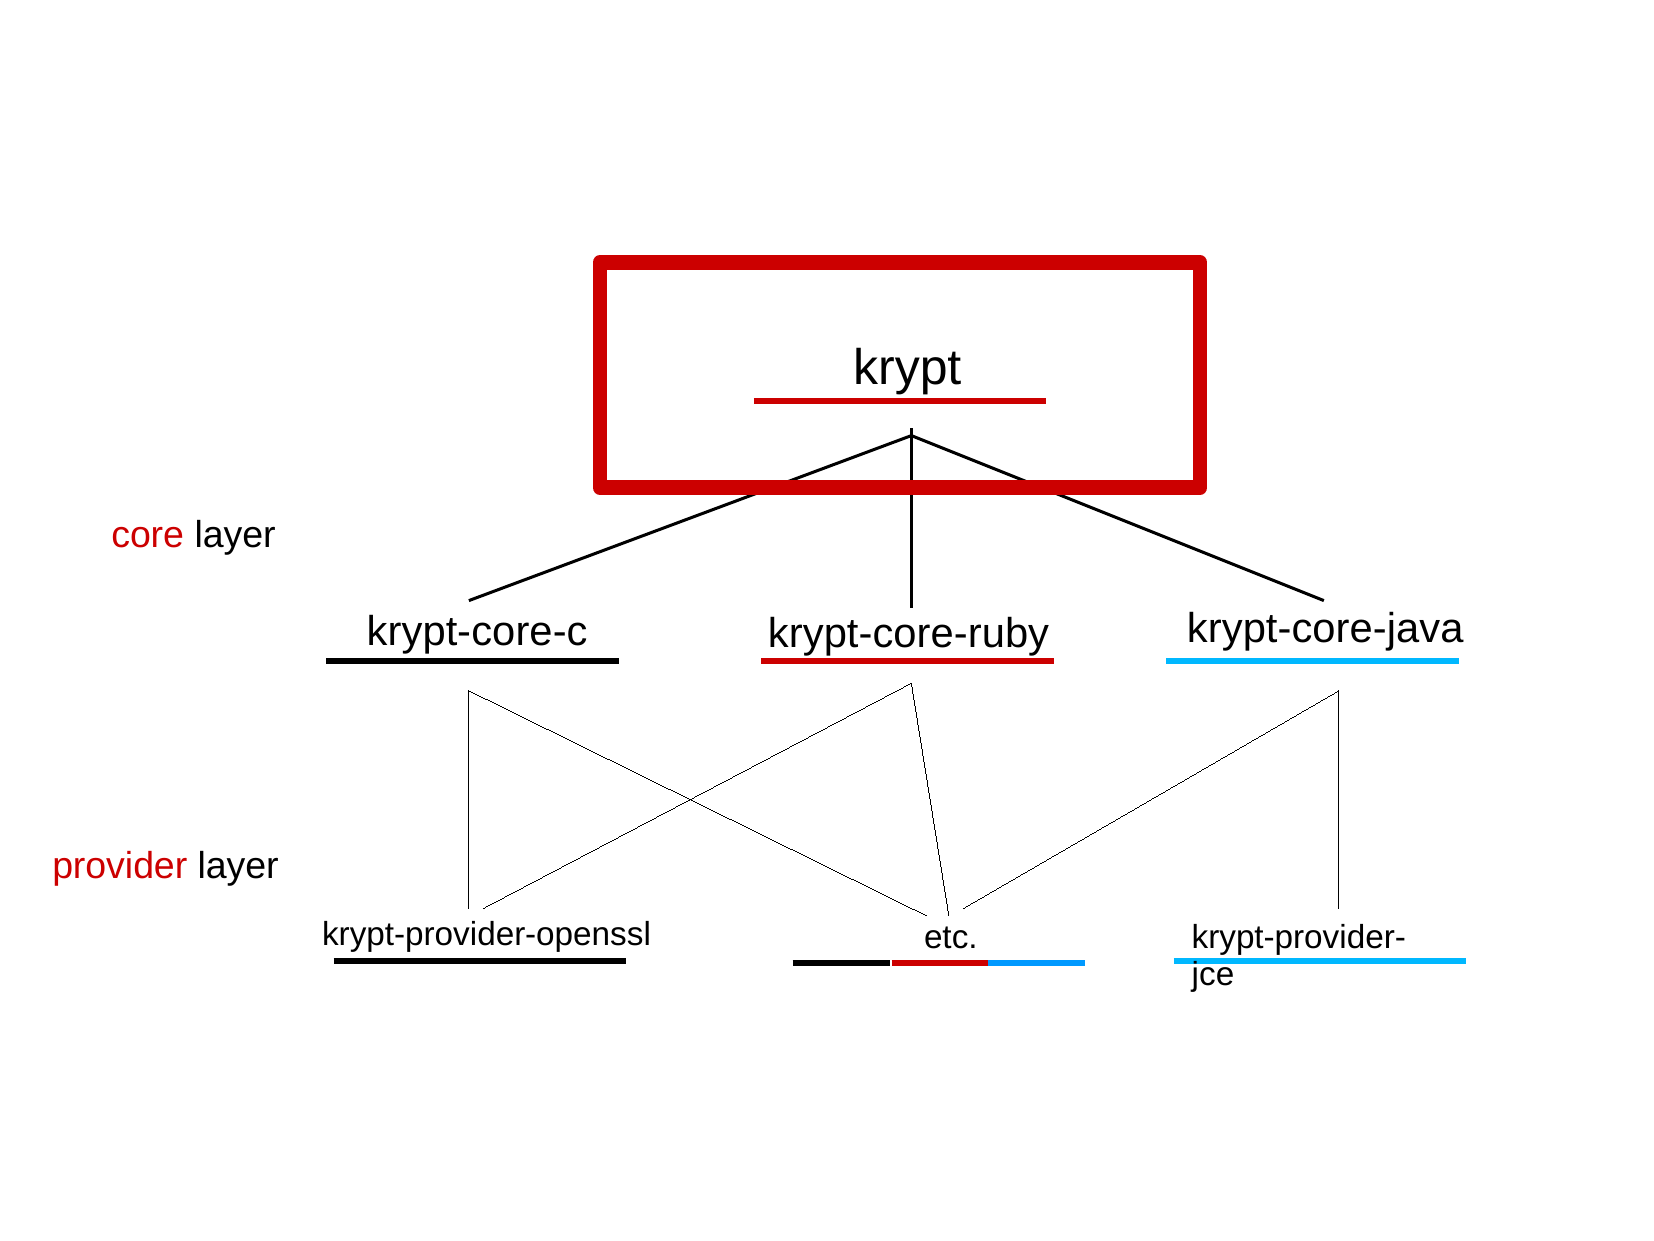

#
krypt
core layer
krypt-core-java
krypt-core-c
krypt-core-ruby
provider layer
krypt-provider-openssl
etc.
krypt-provider-jce